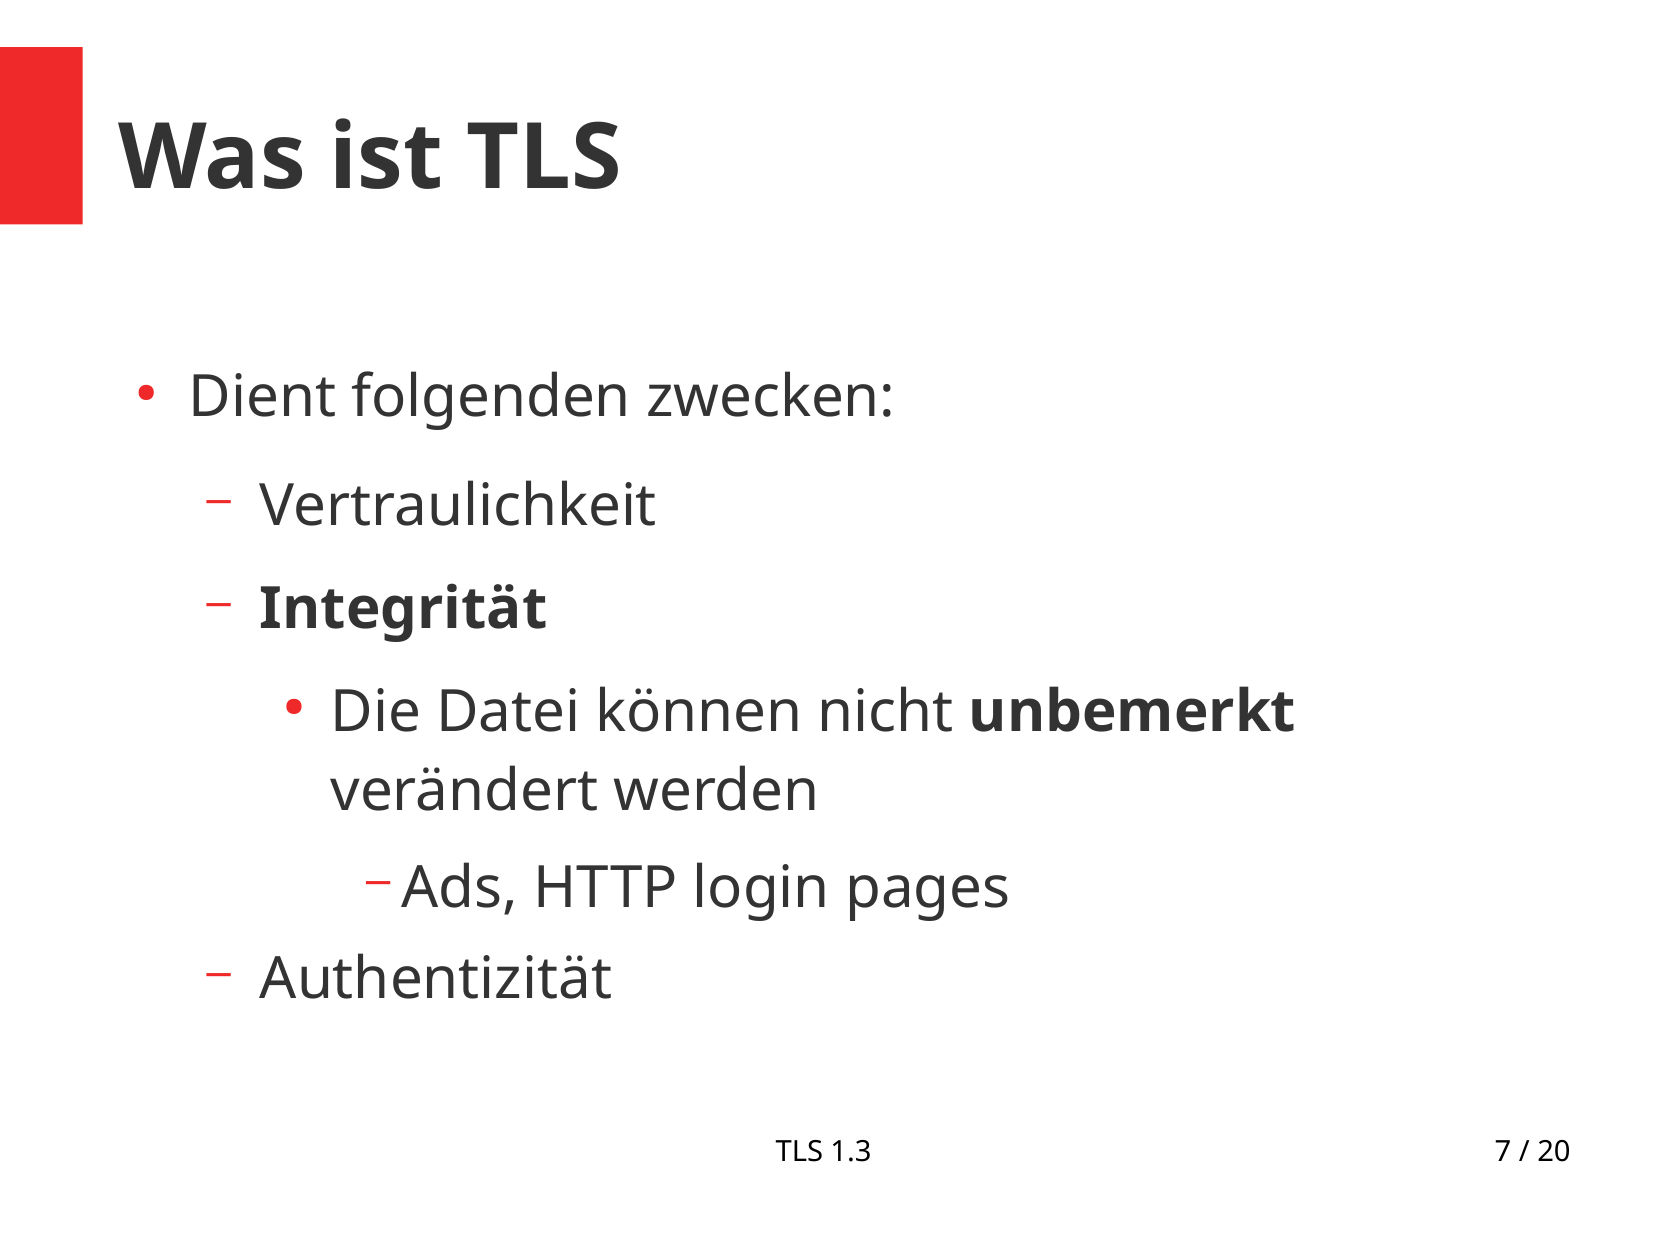

# Was ist TLS
Dient folgenden zwecken:
Vertraulichkeit
Integrität
Die Datei können nicht unbemerkt verändert werden
Ads, HTTP login pages
Authentizität
TLS 1.3
7